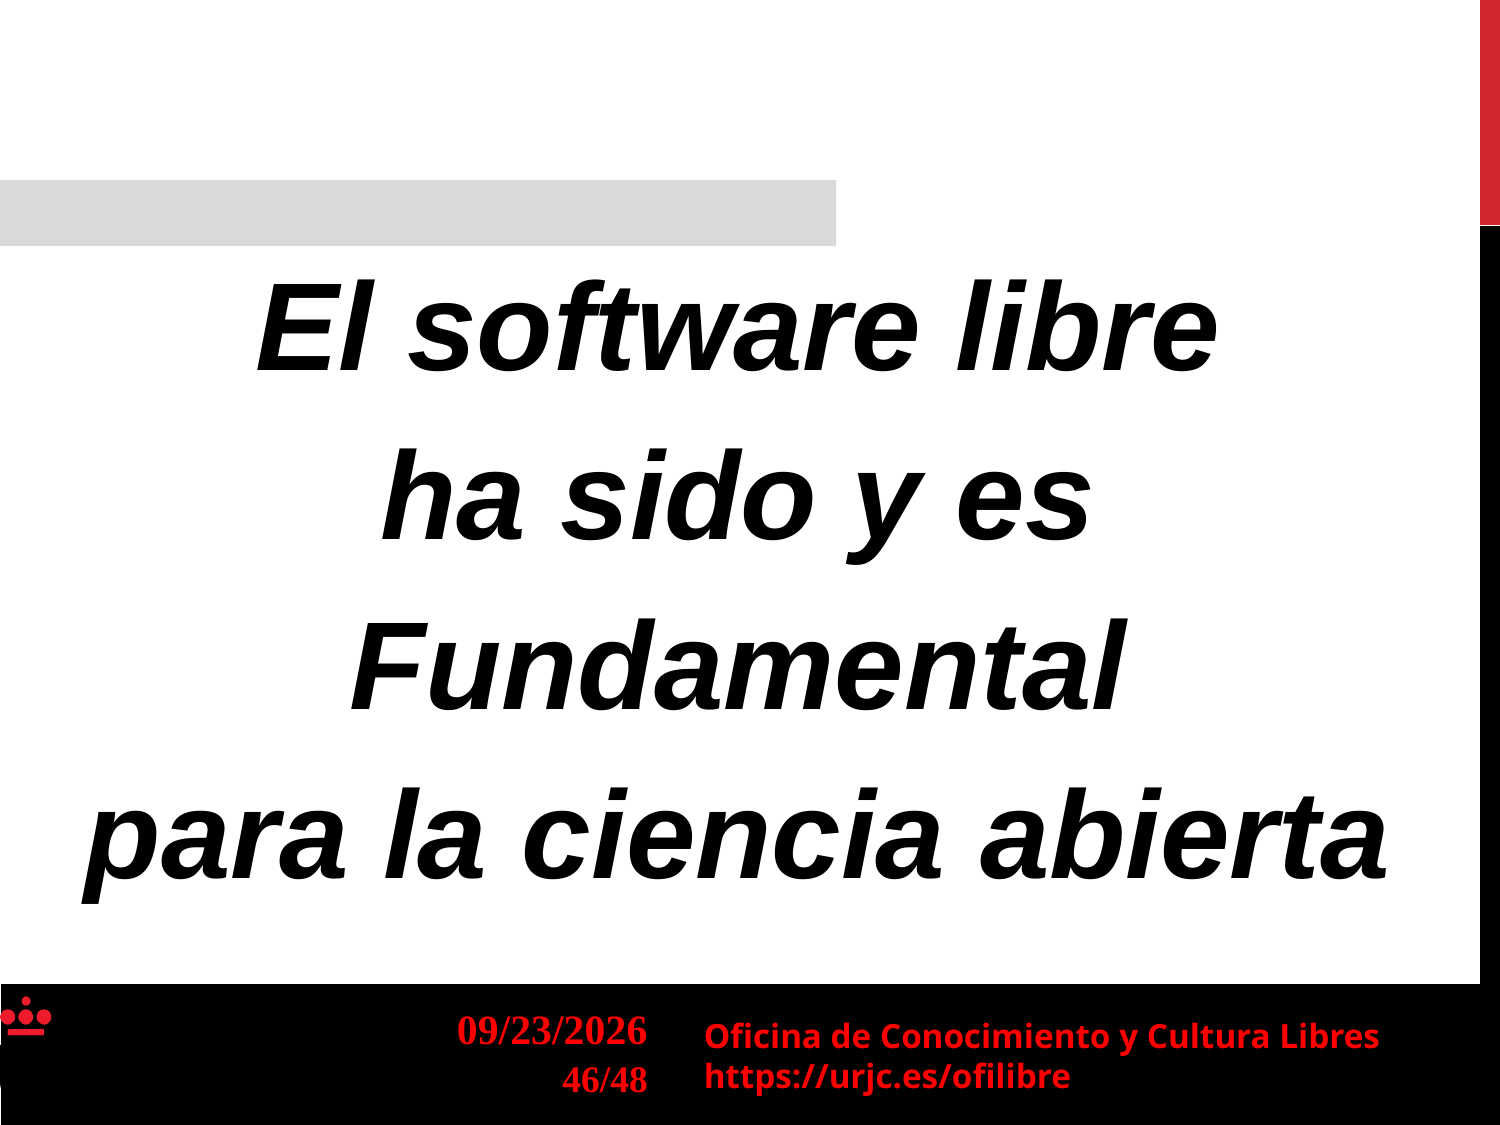

#
El software libre
ha sido y es
Fundamental
para la ciencia abierta